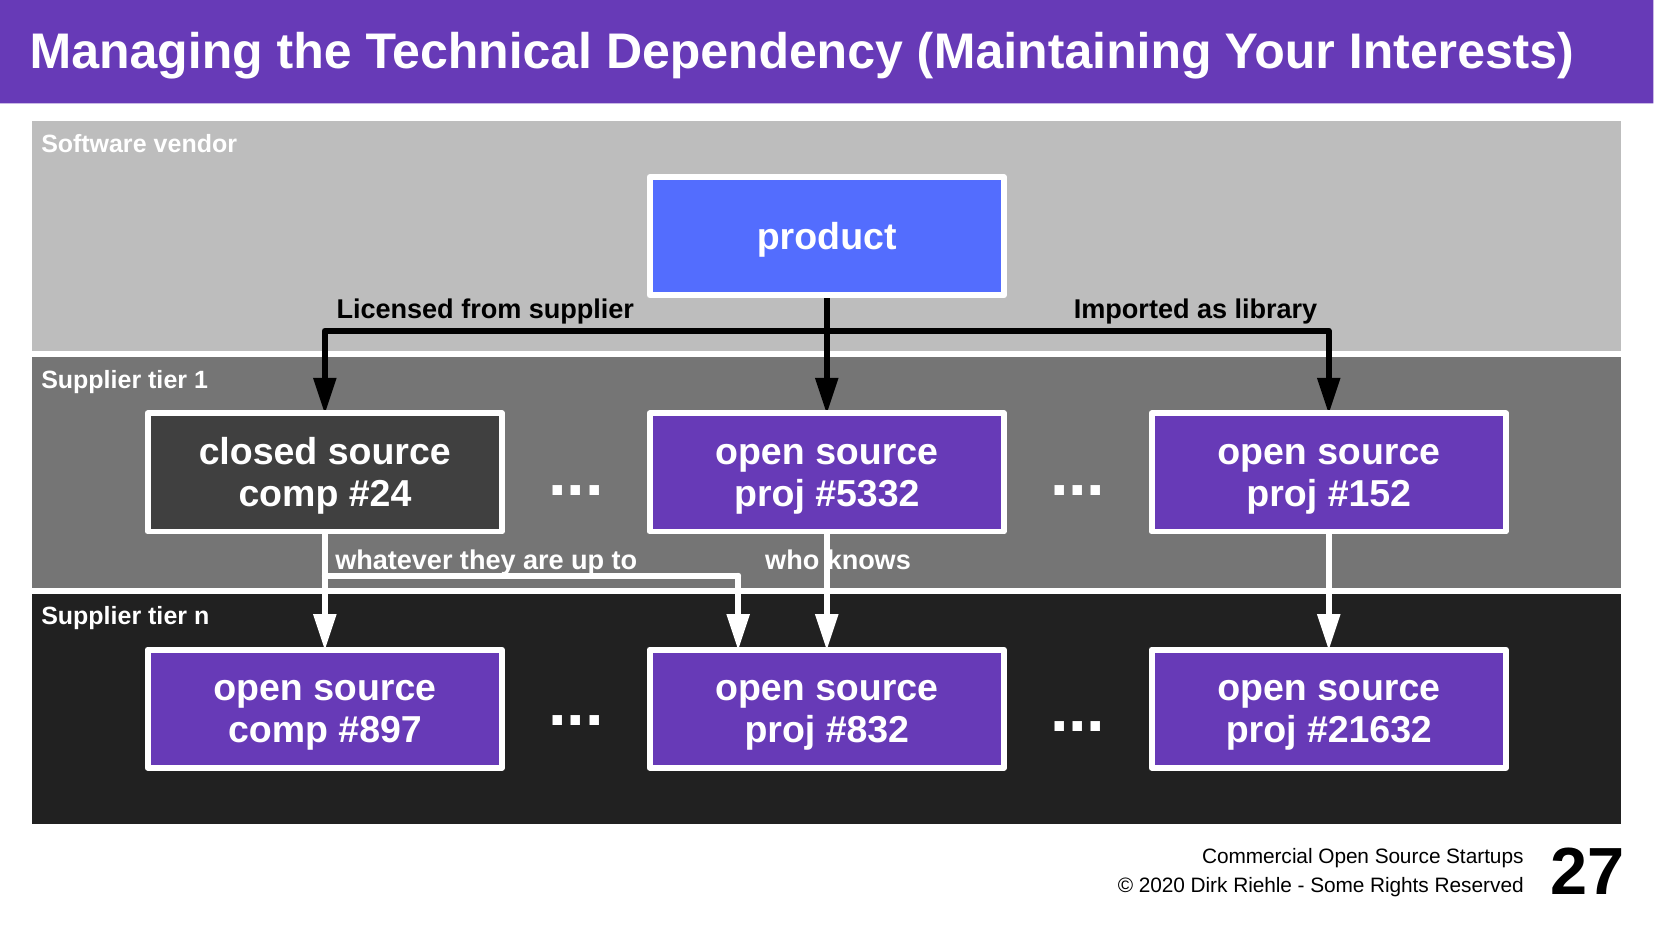

# Managing the Technical Dependency (Maintaining Your Interests)
Software vendor
product
Supplier tier 1
...
...
closed source
comp #24
open source
proj #5332
open source
proj #152
...
Supplier tier n
...
open source
comp #897
open source
proj #832
open source
proj #21632
Commercial Open Source Startups
27
© 2020 Dirk Riehle - Some Rights Reserved